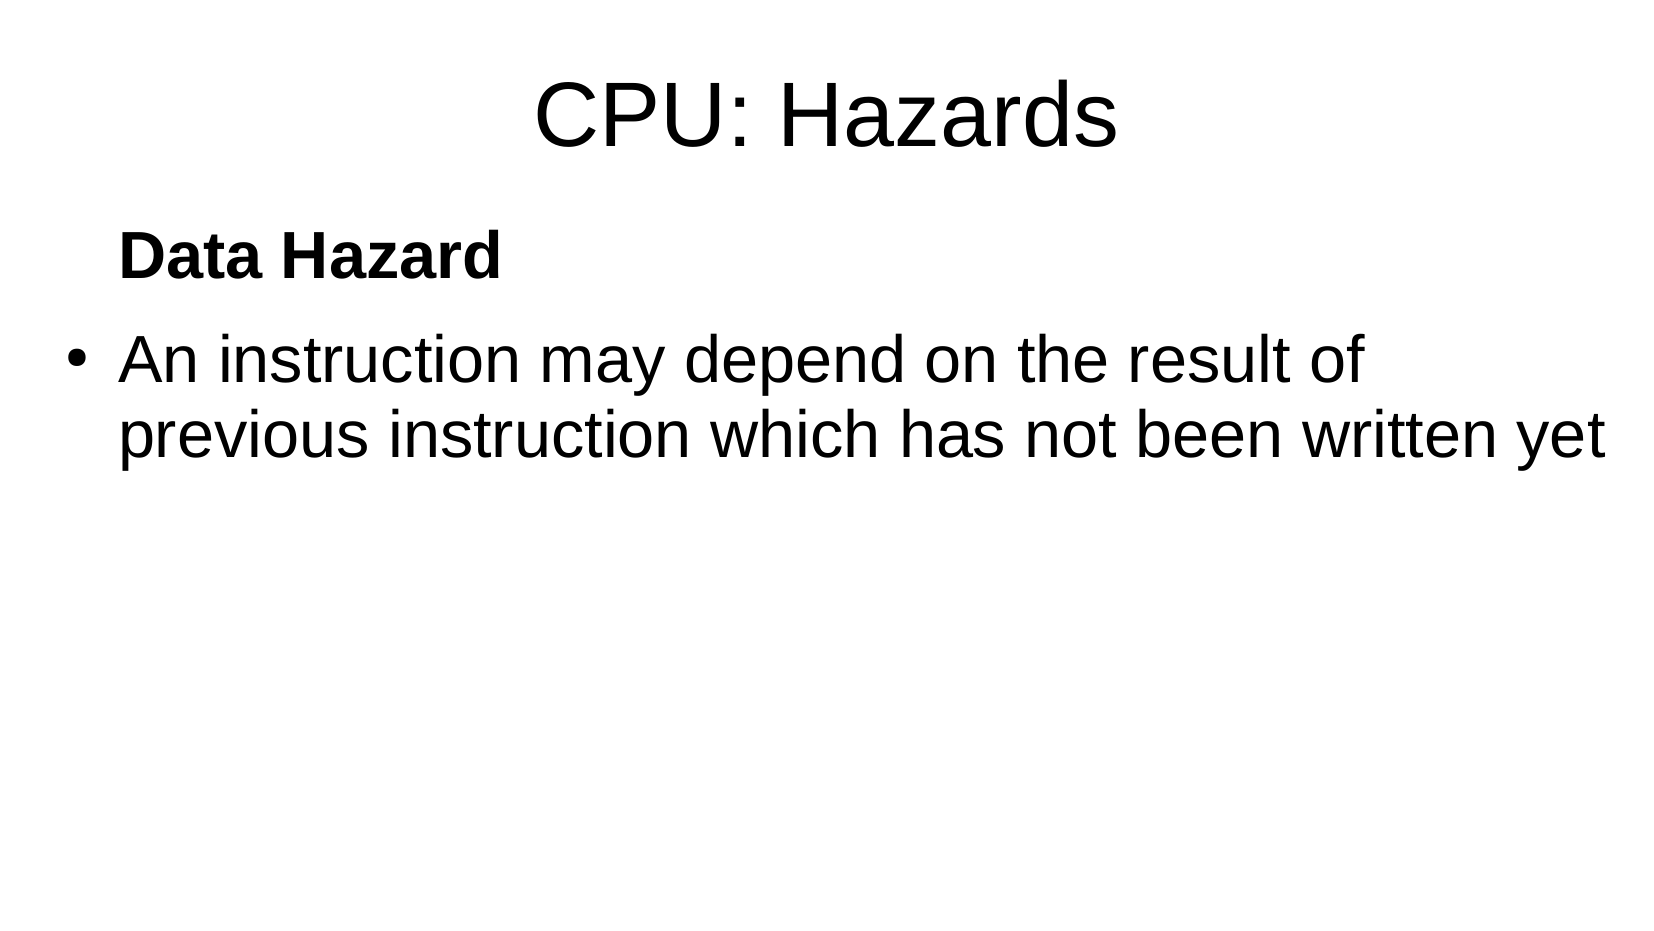

# CPU: Hazards
Data Hazard
An instruction may depend on the result of previous instruction which has not been written yet